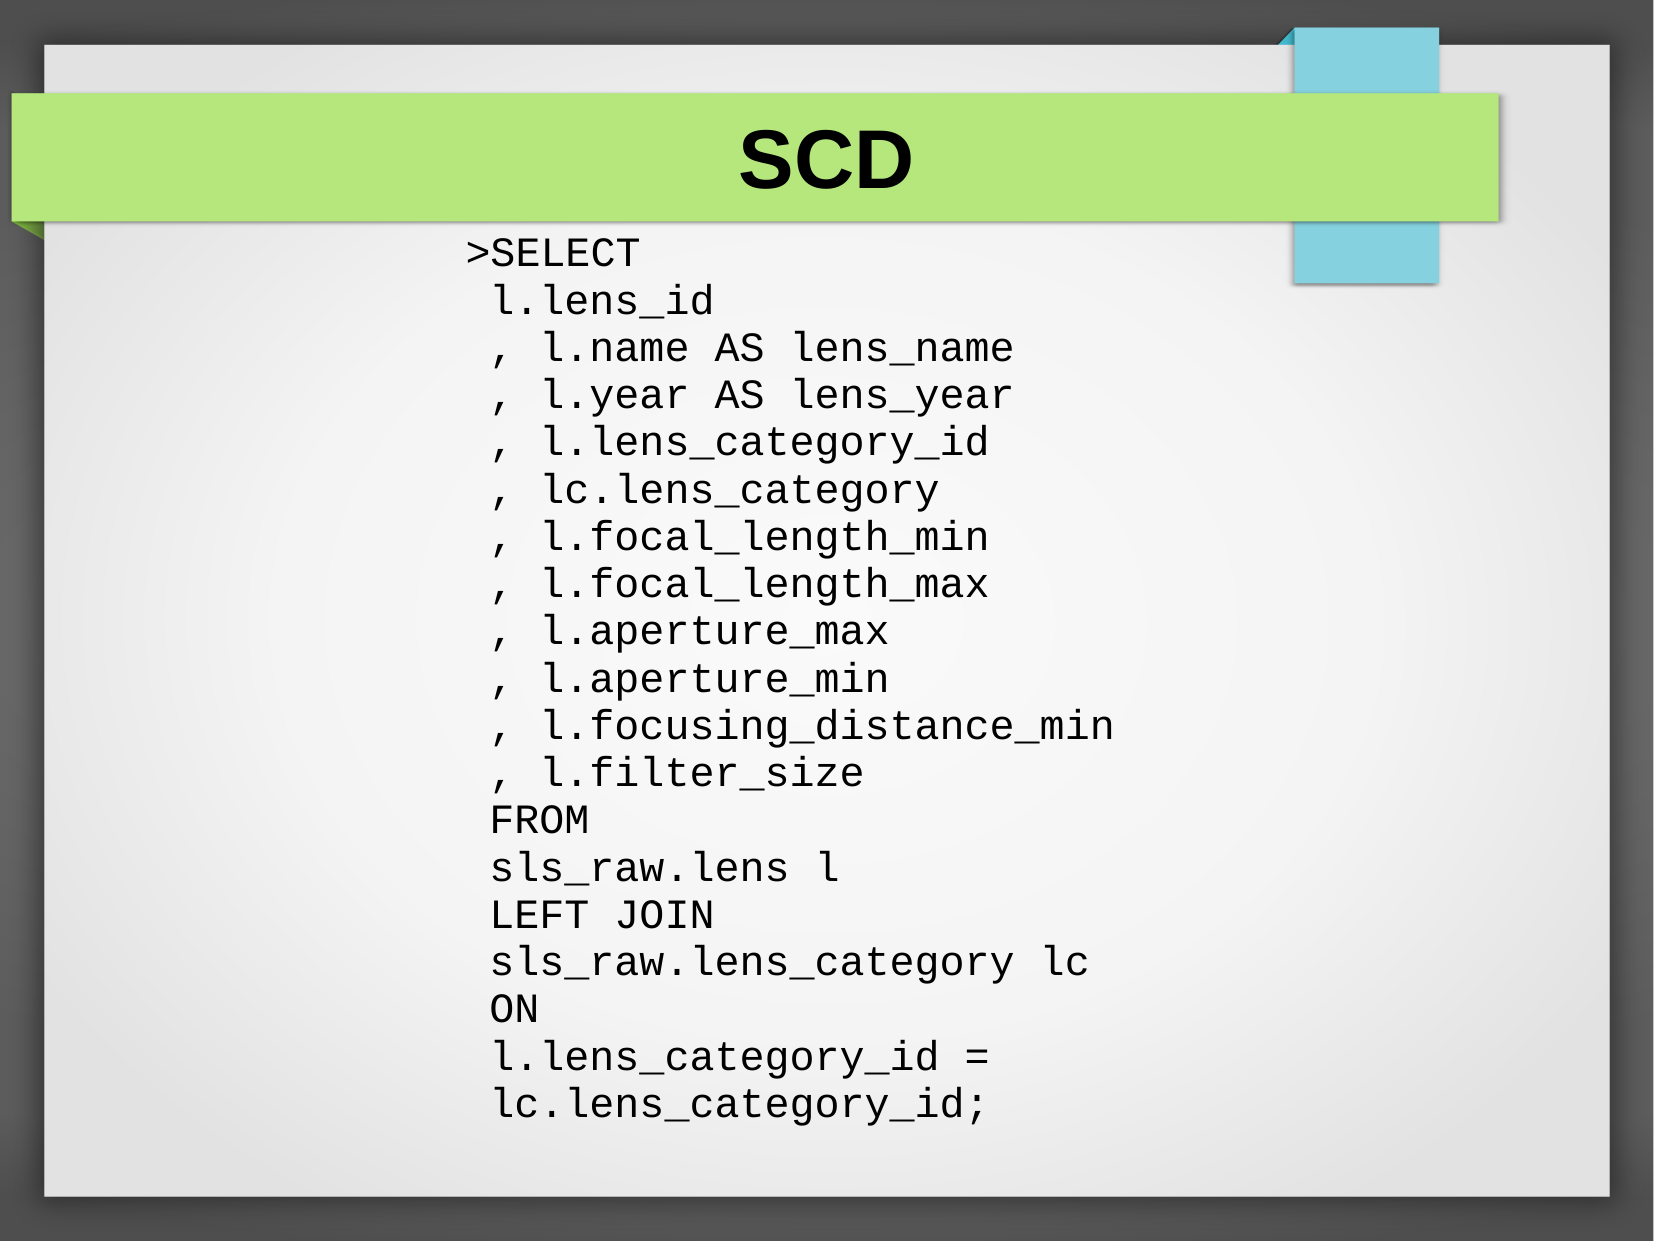

# SCD
 >SELECT
	l.lens_id
	, l.name AS lens_name
	, l.year AS lens_year
	, l.lens_category_id
	, lc.lens_category
	, l.focal_length_min
	, l.focal_length_max
	, l.aperture_max
	, l.aperture_min
	, l.focusing_distance_min
	, l.filter_size
	FROM
	sls_raw.lens l
	LEFT JOIN
	sls_raw.lens_category lc
	ON
	l.lens_category_id = 				lc.lens_category_id;